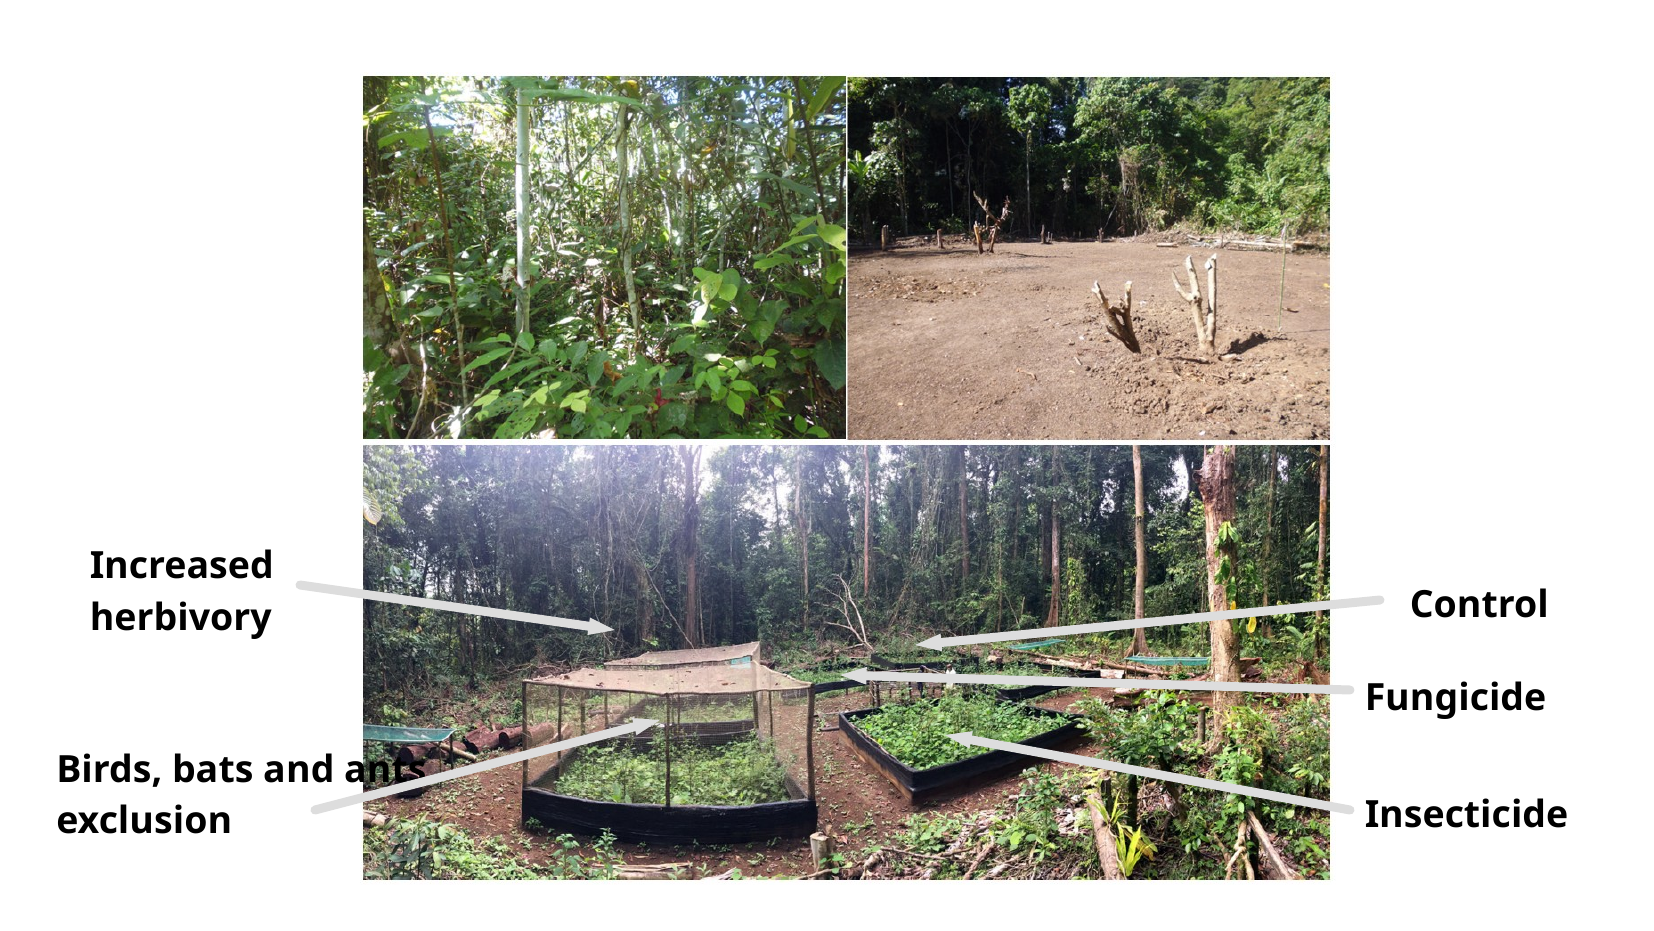

Increased
herbivory
Control
Fungicide
Birds, bats and ants
exclusion
Insecticide